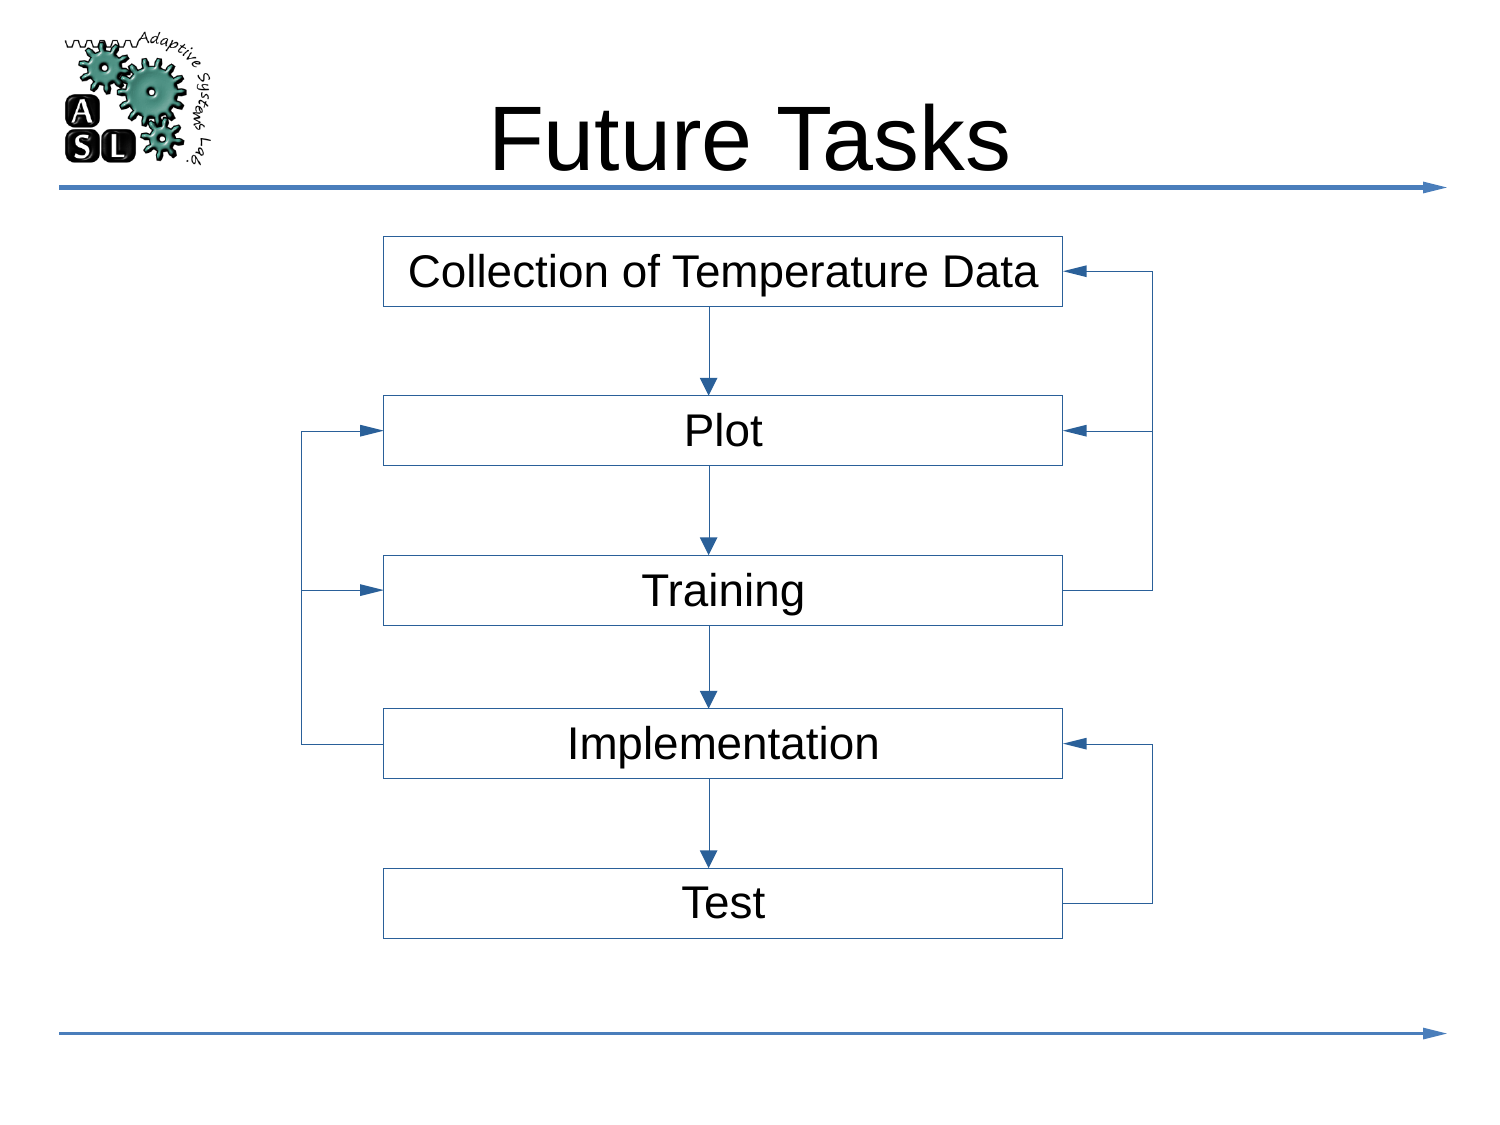

# Future Tasks
Collection of Temperature Data
Plot
Training
Implementation
Test